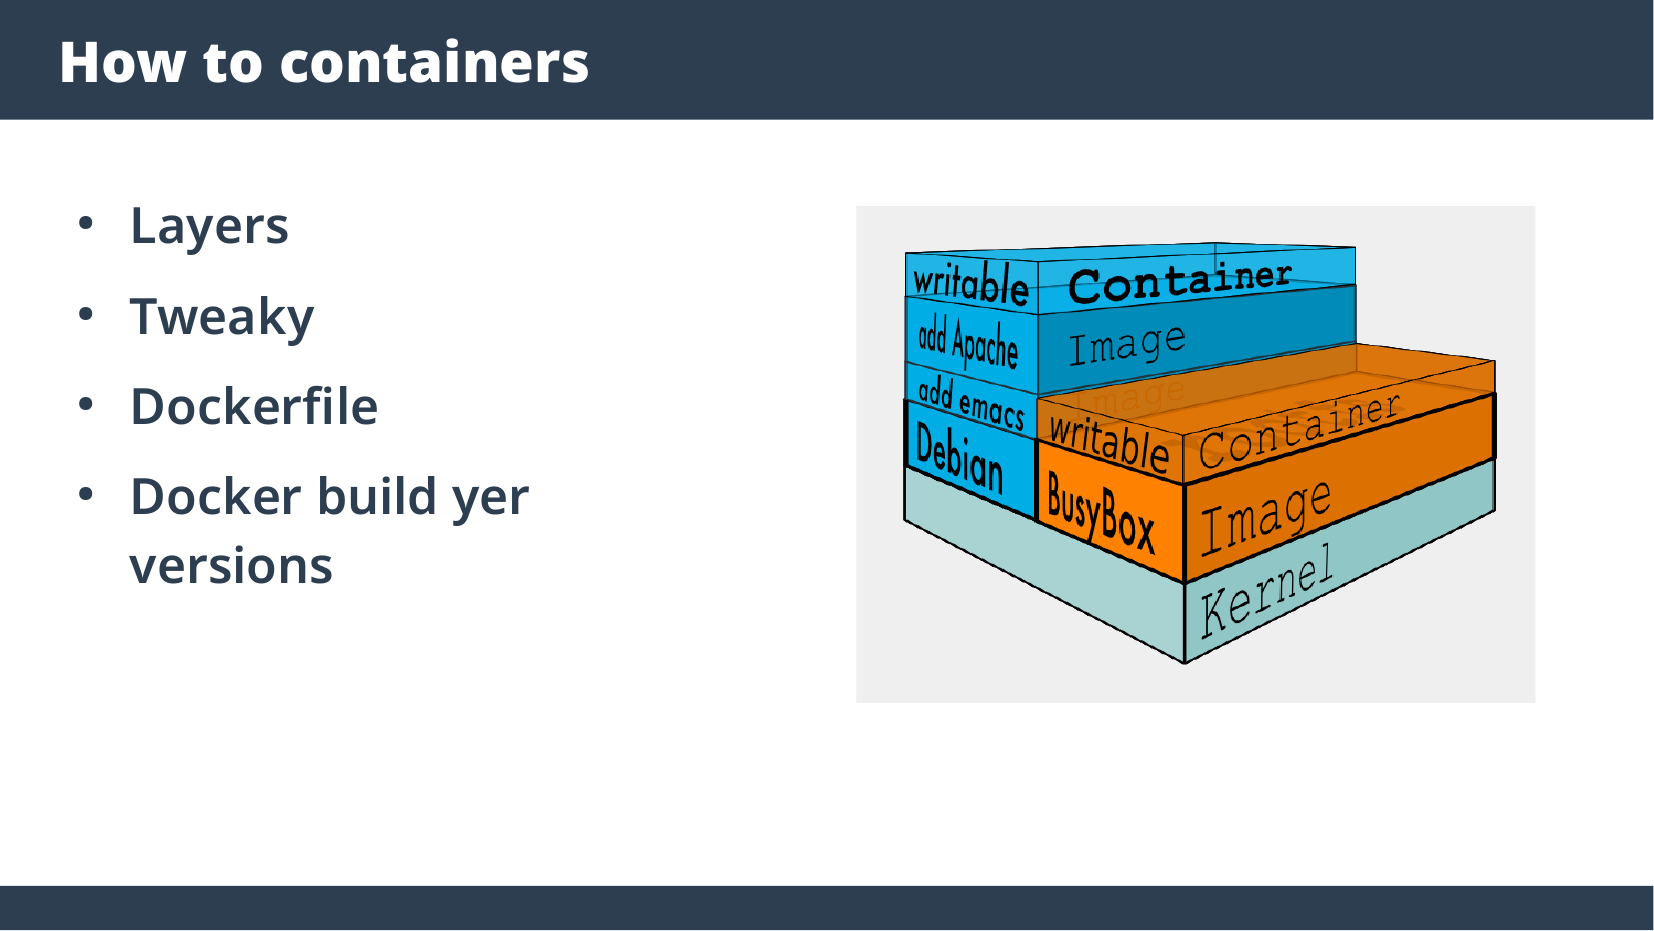

# How to containers
Layers
Tweaky
Dockerfile
Docker build yer versions